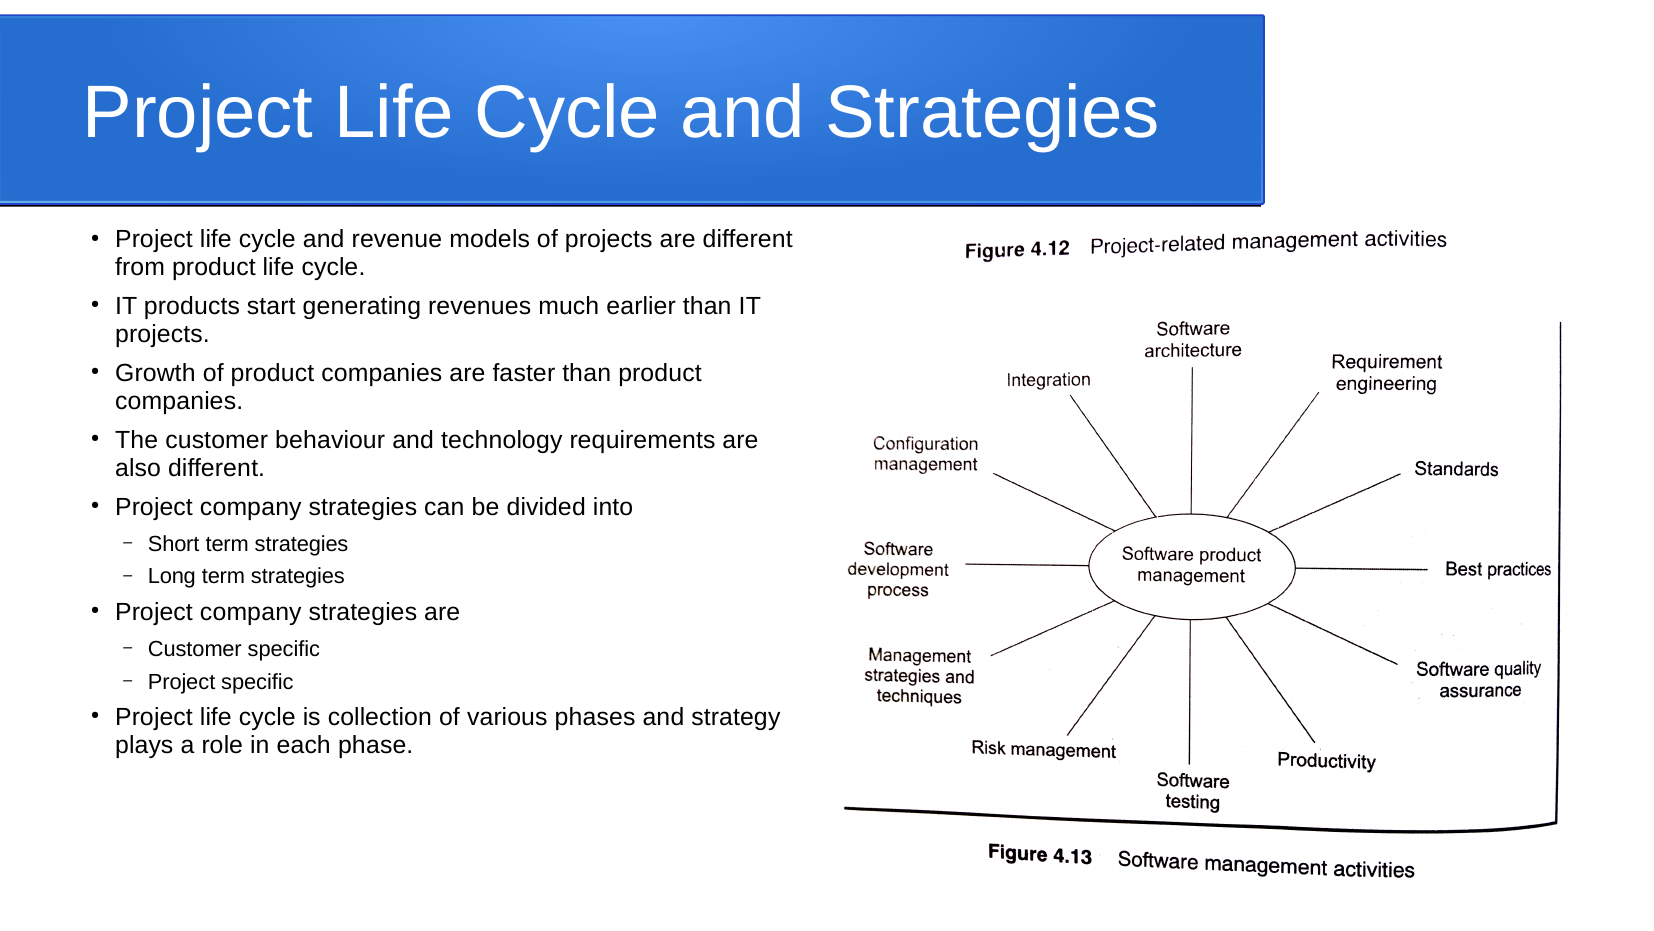

# Project Life Cycle and Strategies
Project life cycle and revenue models of projects are different from product life cycle.
IT products start generating revenues much earlier than IT projects.
Growth of product companies are faster than product companies.
The customer behaviour and technology requirements are also different.
Project company strategies can be divided into
Short term strategies
Long term strategies
Project company strategies are
Customer specific
Project specific
Project life cycle is collection of various phases and strategy plays a role in each phase.